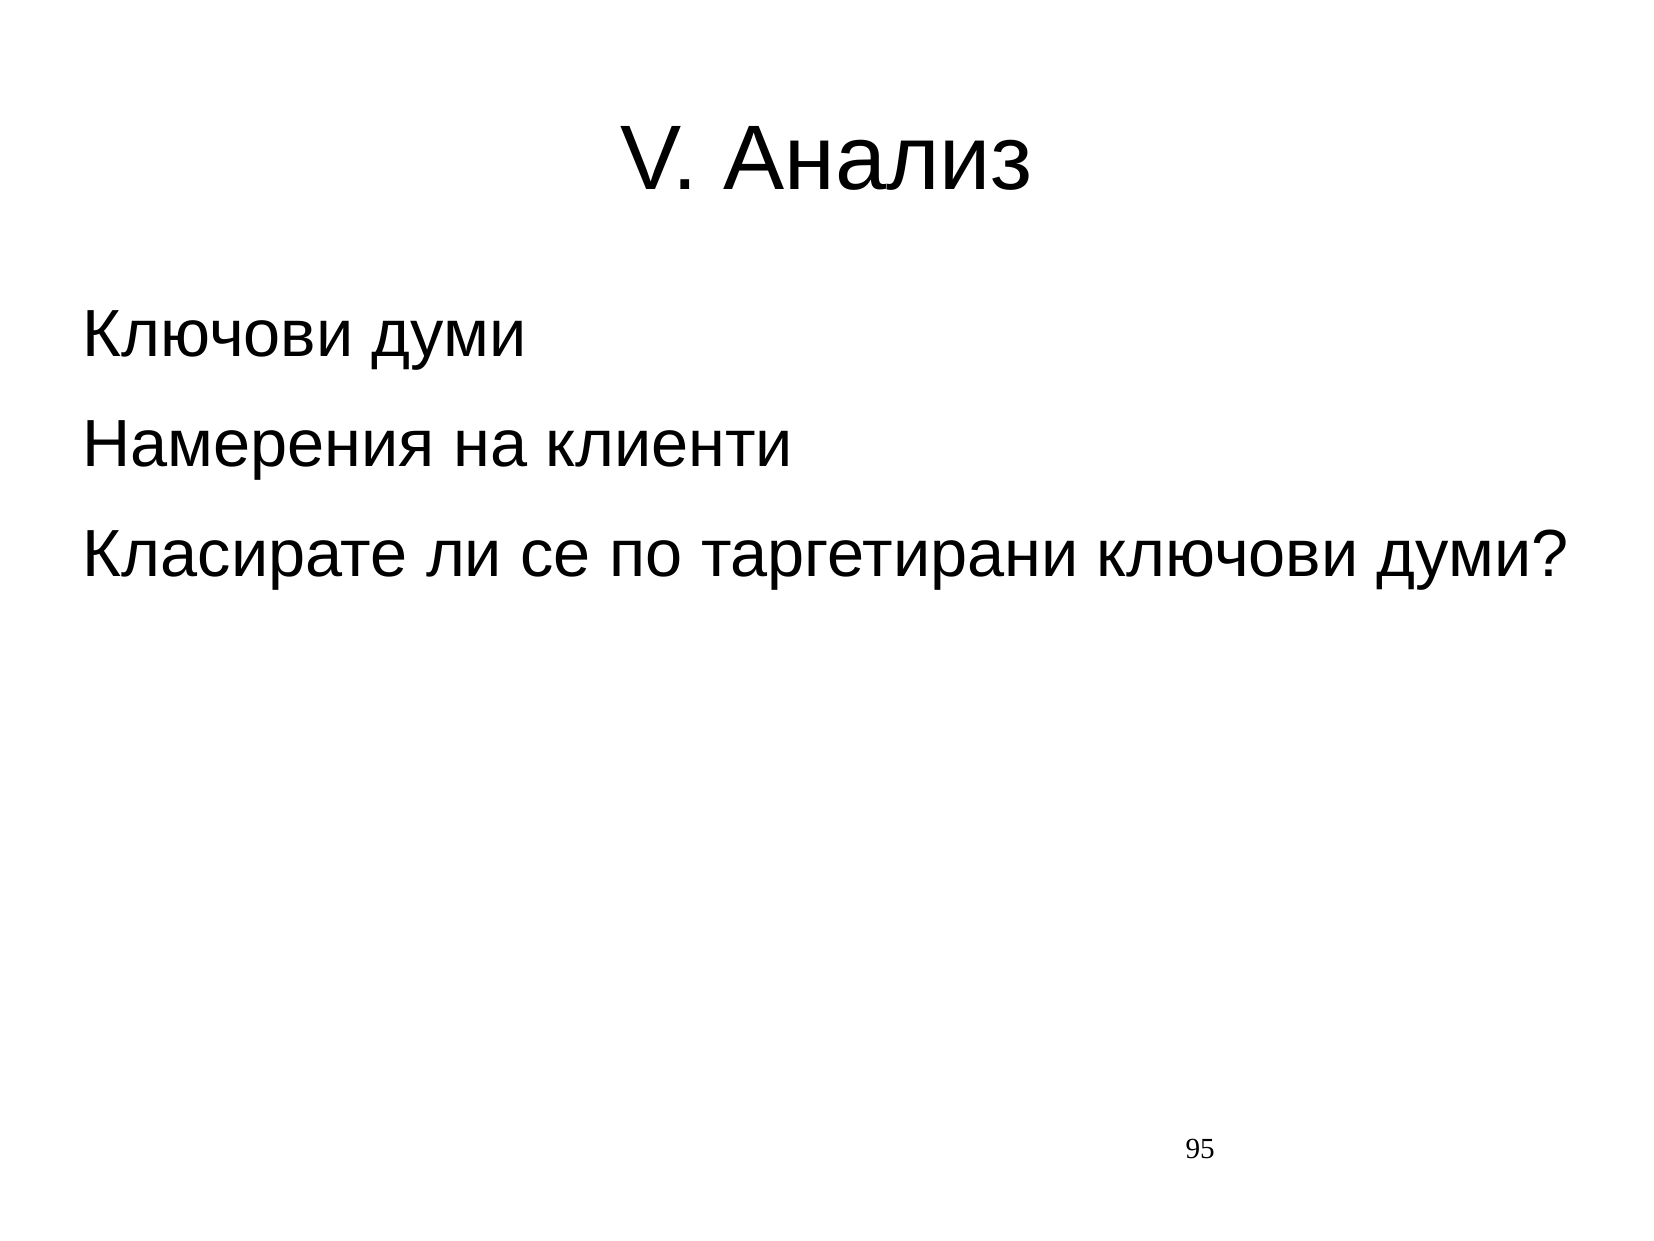

# V. Анализ
Ключови думи
Намерения на клиенти
Класирате ли се по таргетирани ключови думи?